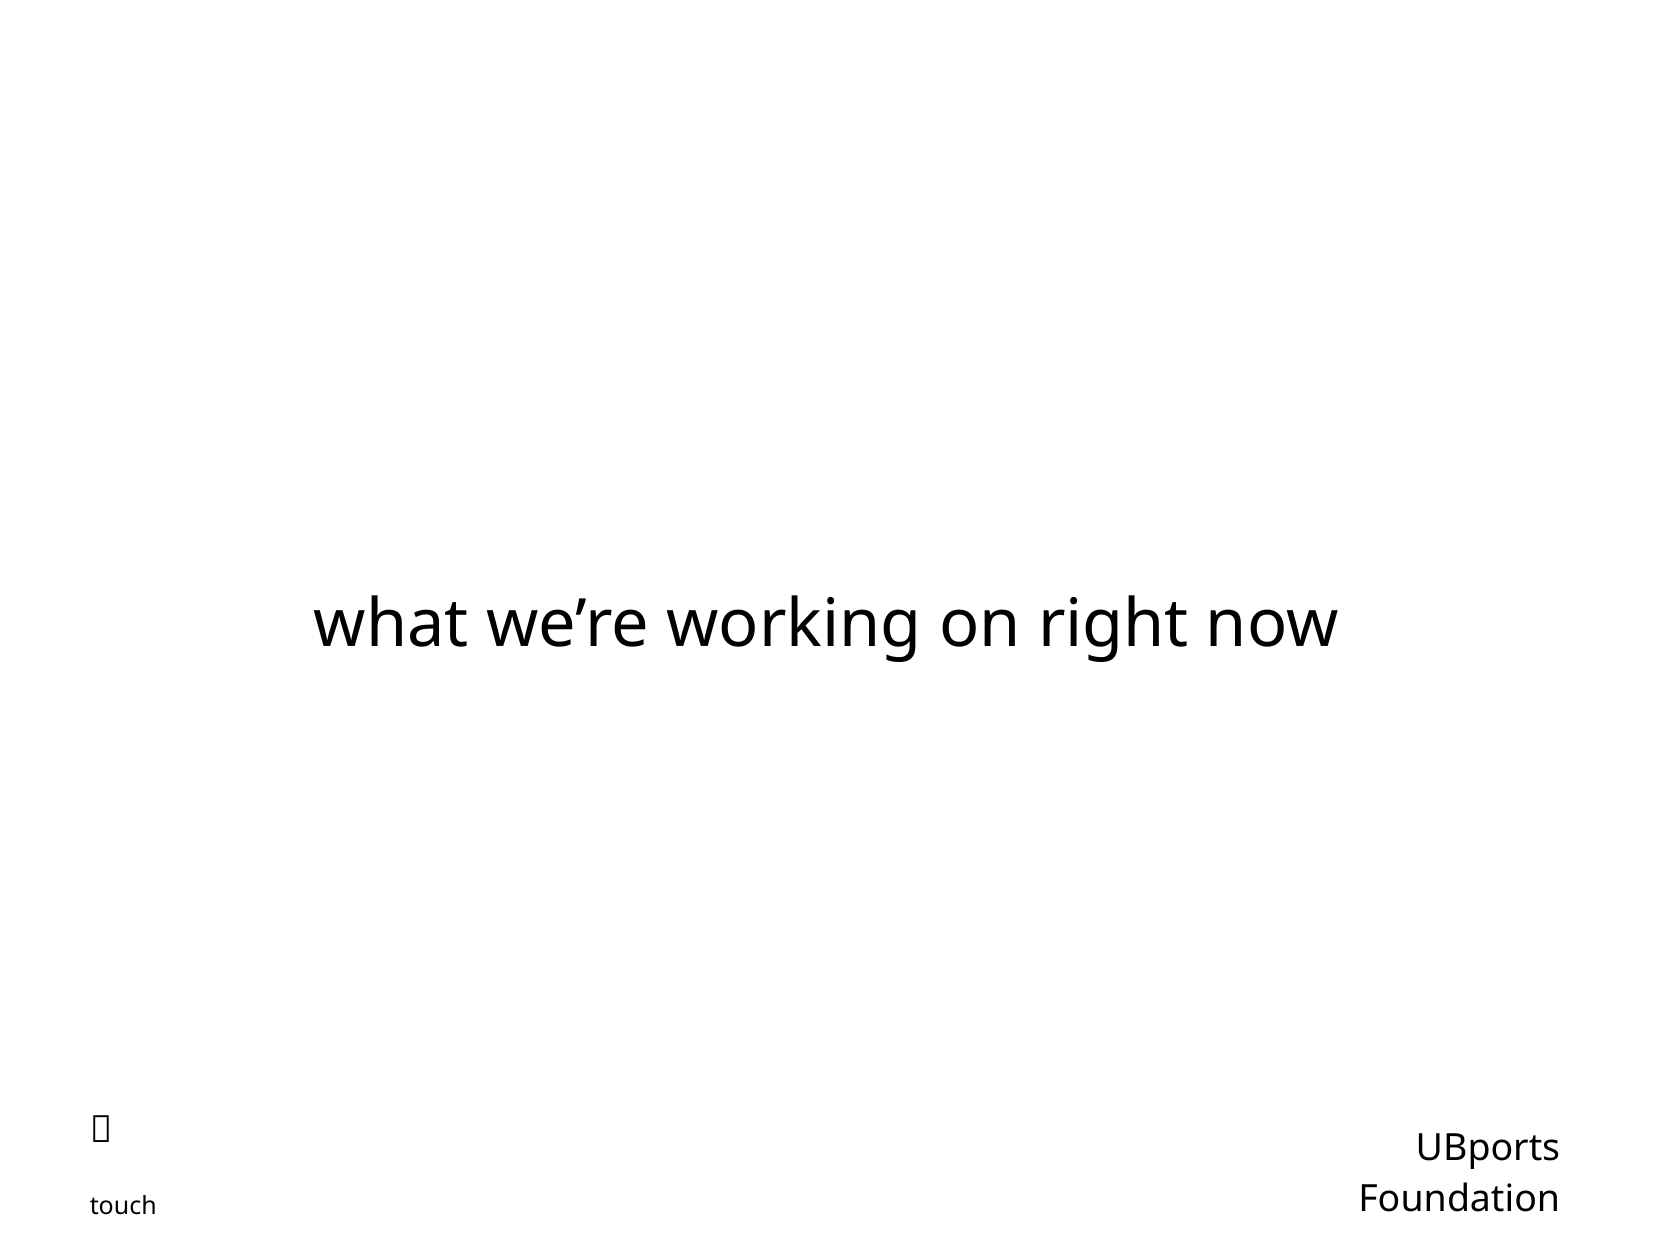

# what we’re working on right now